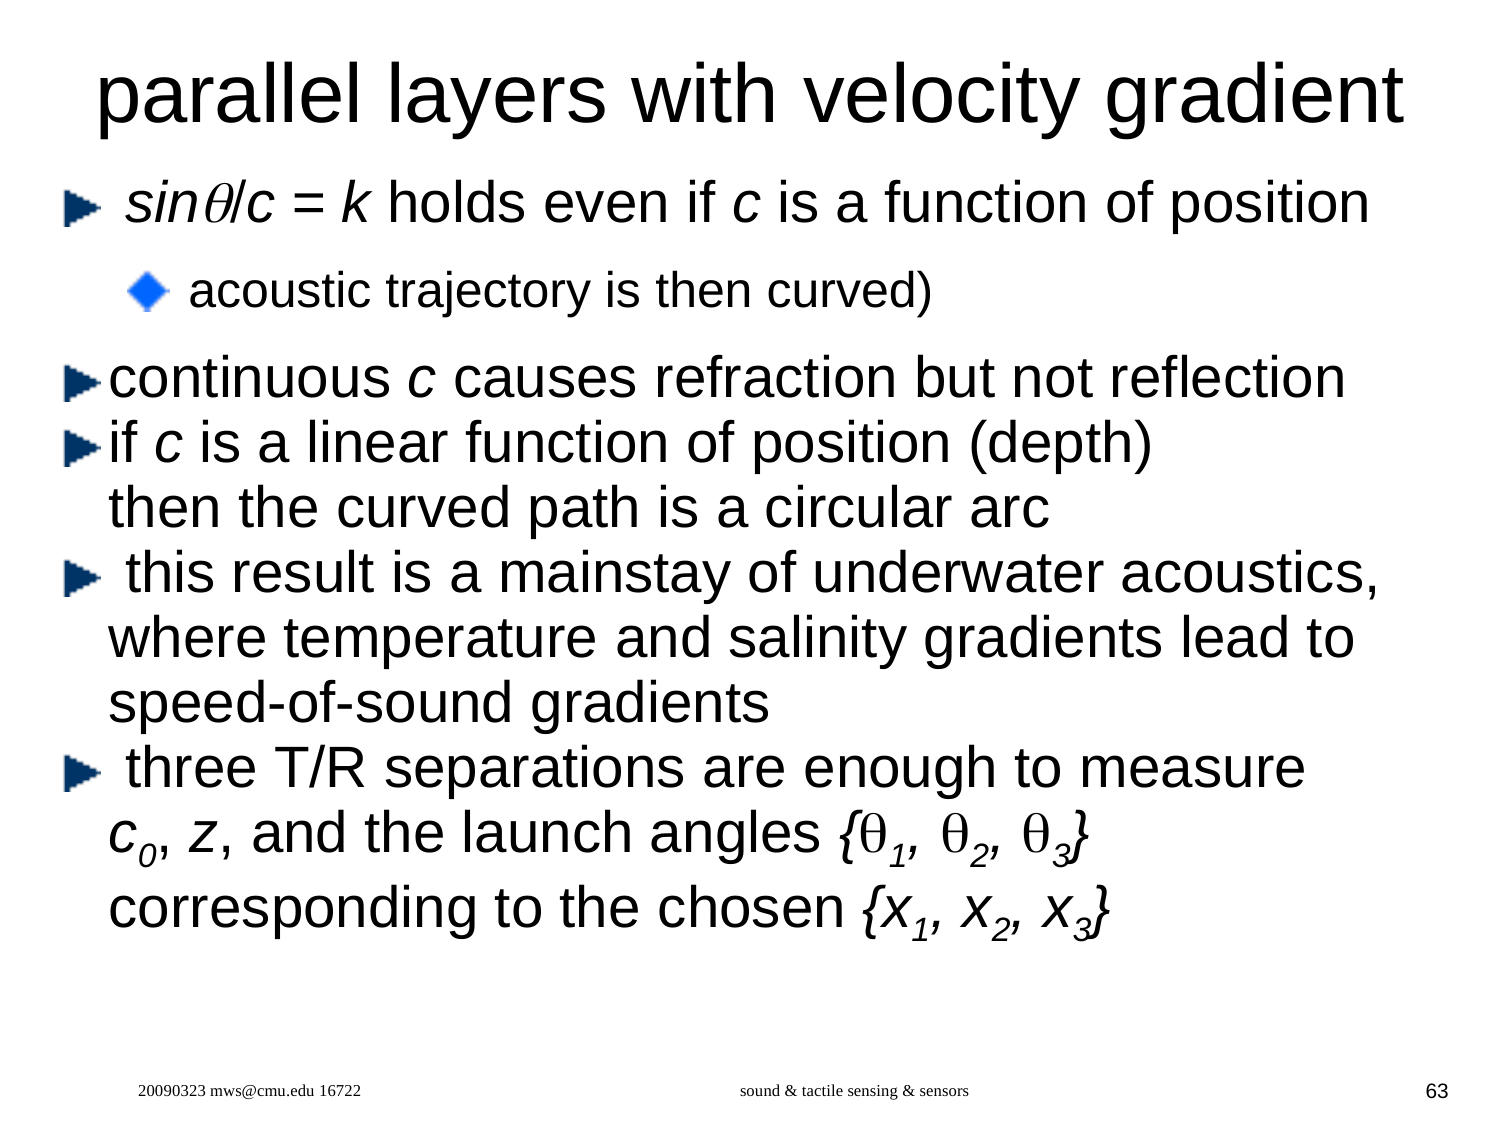

# parallel layers with velocity gradient
 sinc = k holds even if c is a function of position
 acoustic trajectory is then curved)
continuous c causes refraction but not reflection
if c is a linear function of position (depth)
then the curved path is a circular arc
 this result is a mainstay of underwater acoustics, where temperature and salinity gradients lead to speed-of-sound gradients
 three T/R separations are enough to measure
c0, z, and the launch angles {1, 2, 3} corresponding to the chosen {x1, x2, x3}
63
20090323 mws@cmu.edu 16722
sound & tactile sensing & sensors